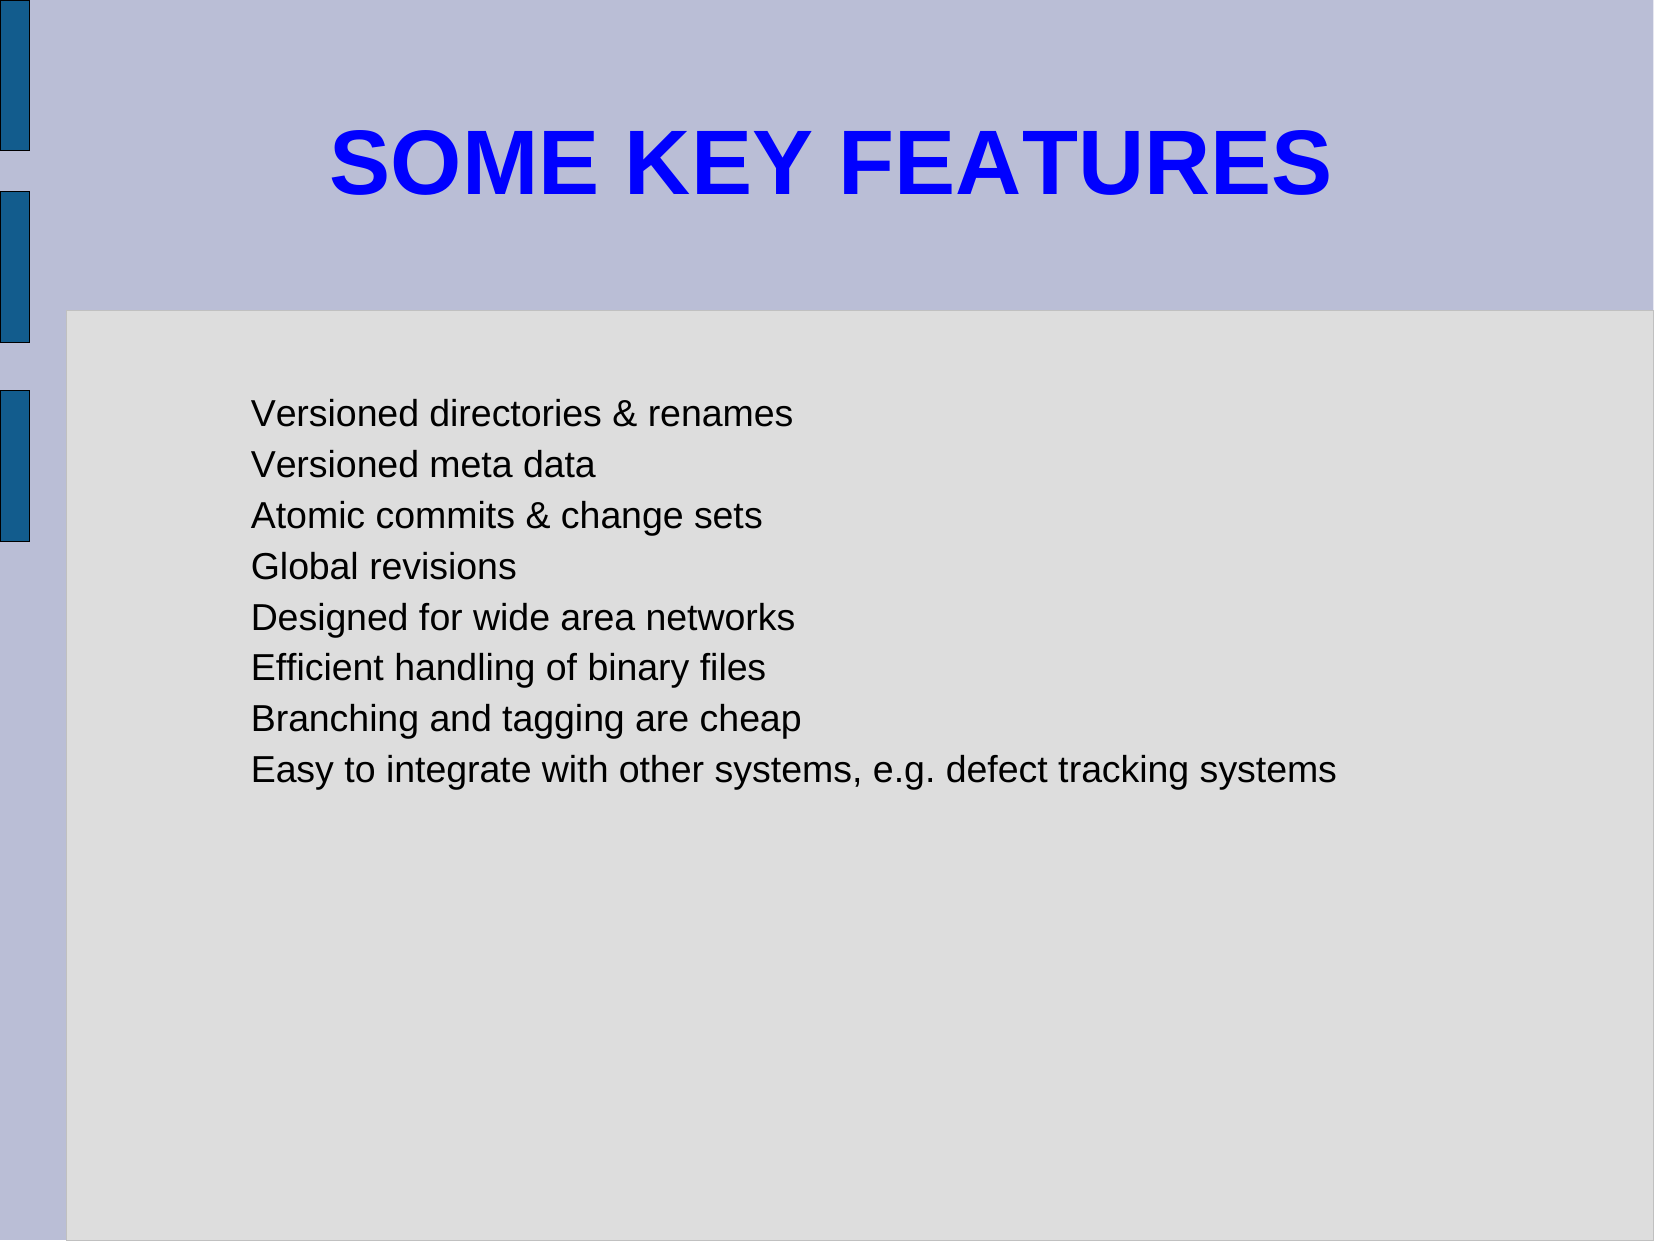

# SOME KEY FEATURES
Versioned directories & renames
Versioned meta data
Atomic commits & change sets
Global revisions
Designed for wide area networks
Efficient handling of binary files
Branching and tagging are cheap
Easy to integrate with other systems, e.g. defect tracking systems